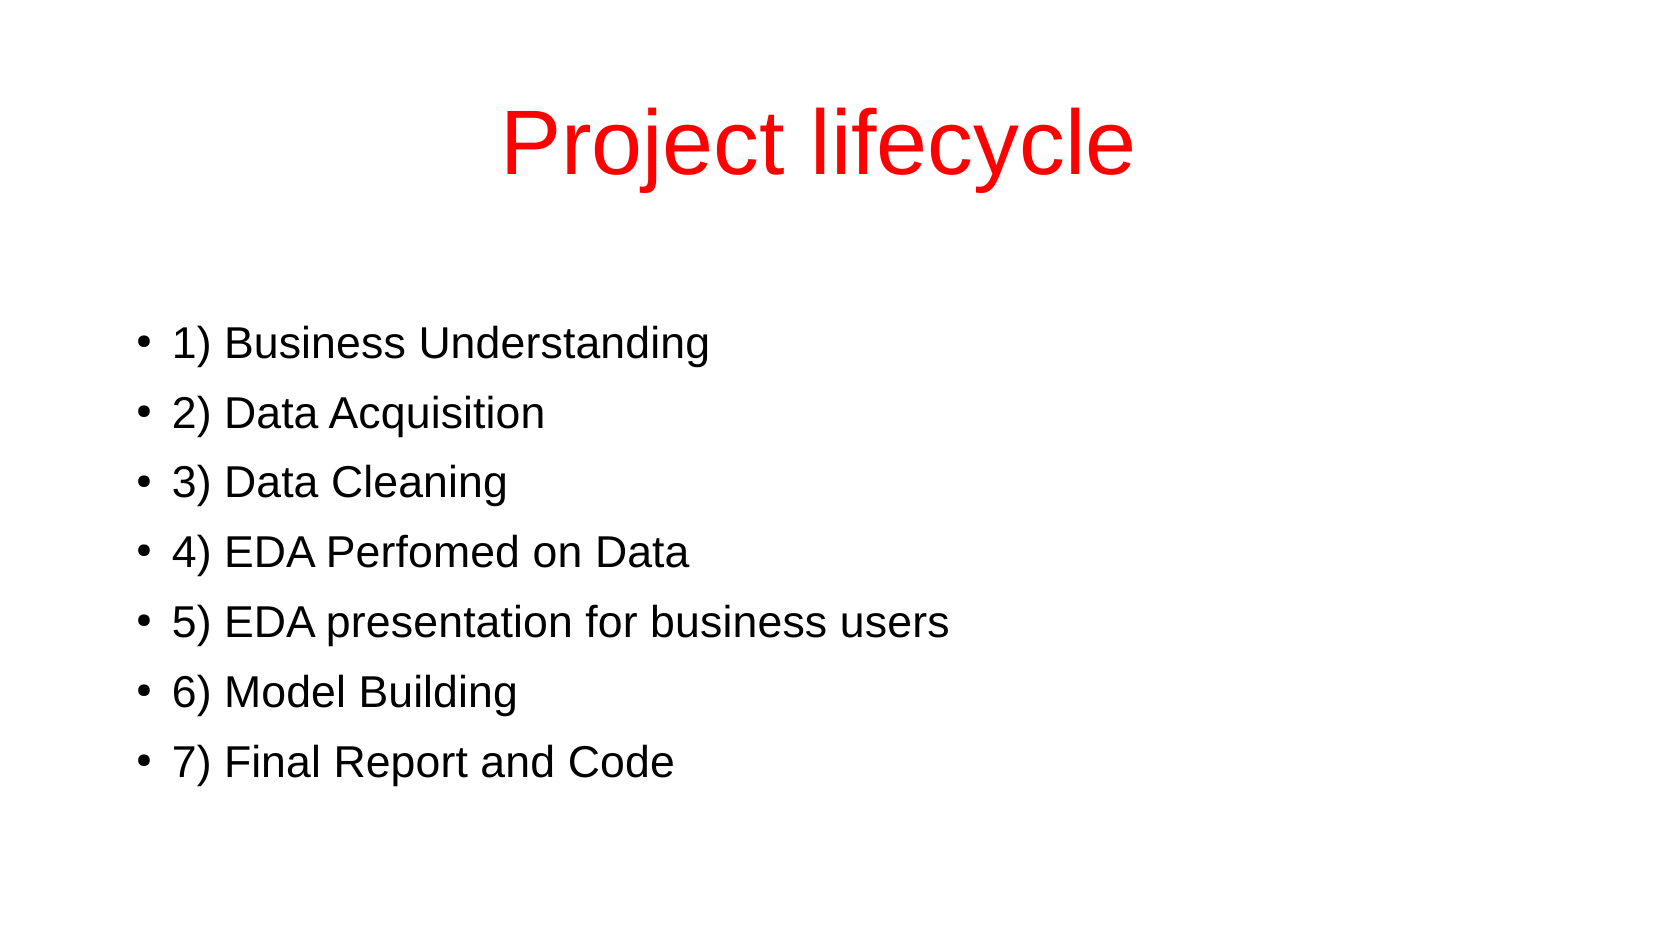

# Project lifecycle
1) Business Understanding
2) Data Acquisition
3) Data Cleaning
4) EDA Perfomed on Data
5) EDA presentation for business users
6) Model Building
7) Final Report and Code